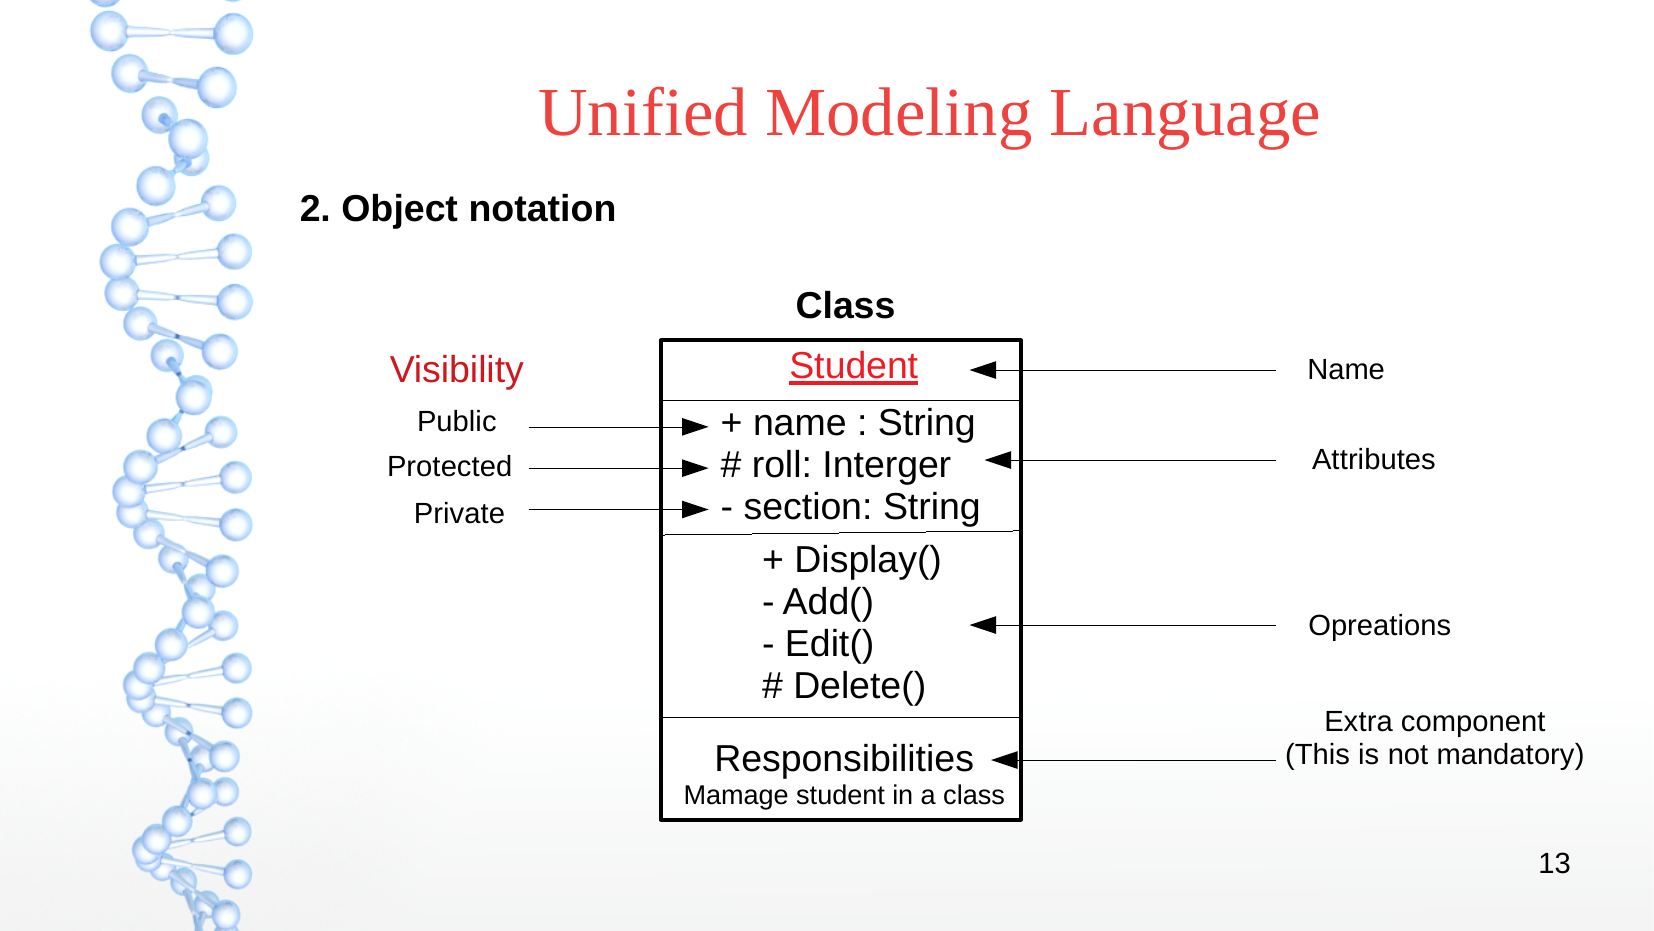

# Unified Modeling Language
2. Object notation
Class
Student
Visibility
Name
+ name : String
# roll: Interger
- section: String
Public
Attributes
Protected
Private
+ Display()
- Add()
- Edit()
# Delete()
Opreations
Extra component
(This is not mandatory)
Responsibilities
Mamage student in a class
13